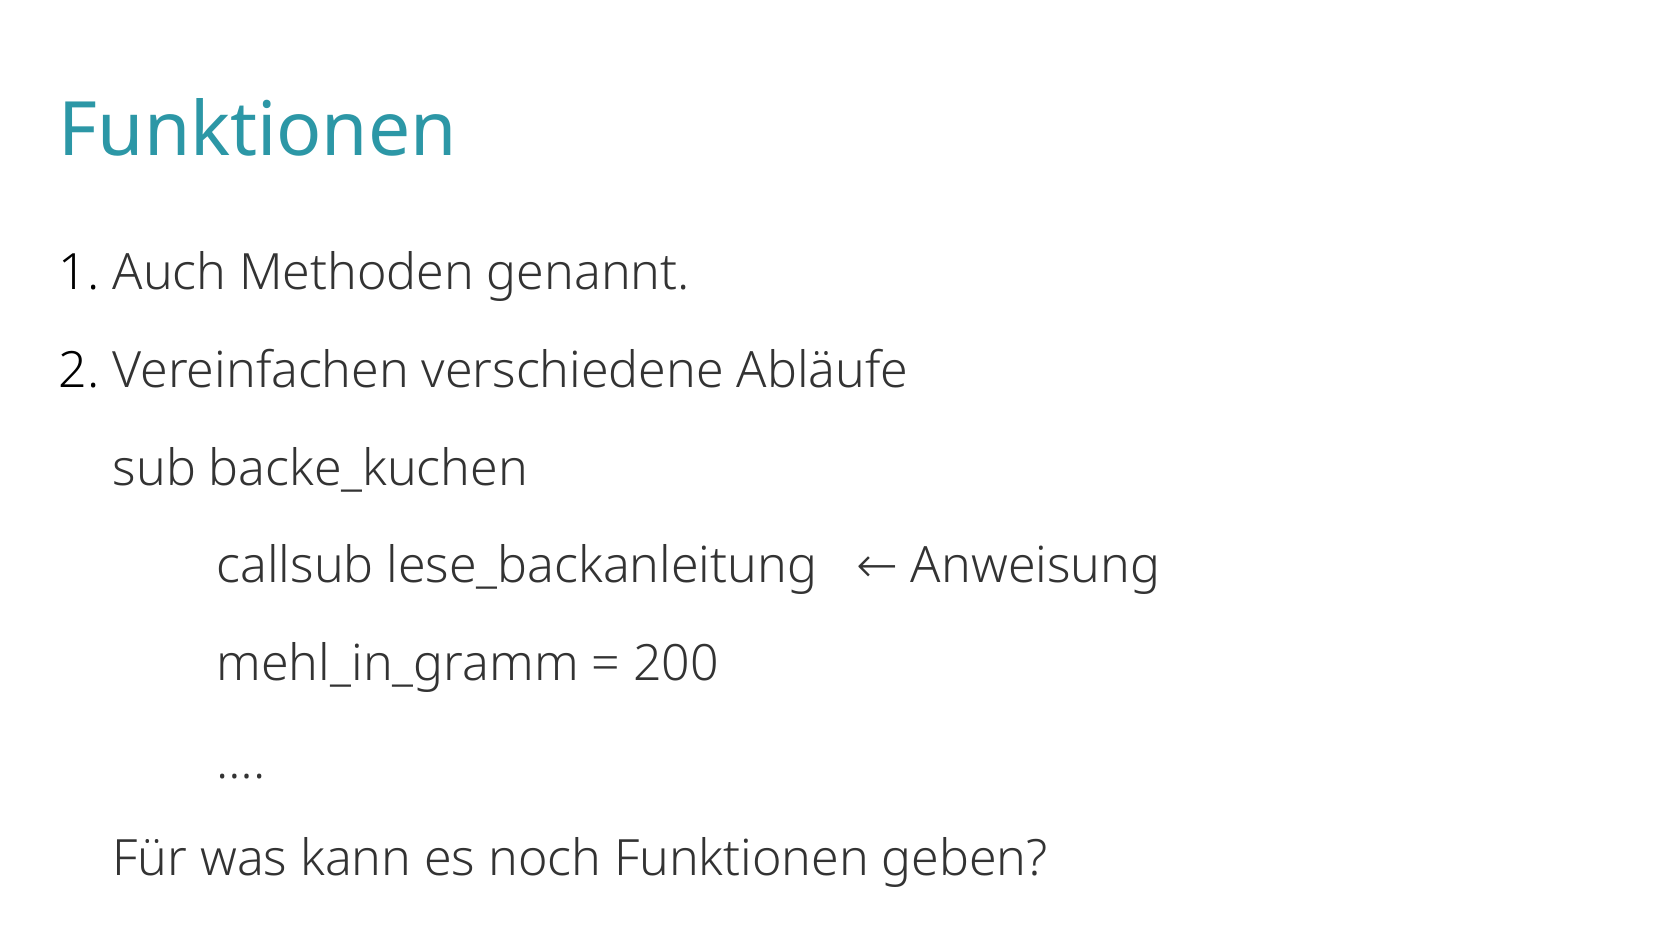

# Funktionen
Auch Methoden genannt.
Vereinfachen verschiedene Abläufe
sub backe_kuchen
 callsub lese_backanleitung ← Anweisung
 mehl_in_gramm = 200
 ….
Für was kann es noch Funktionen geben?